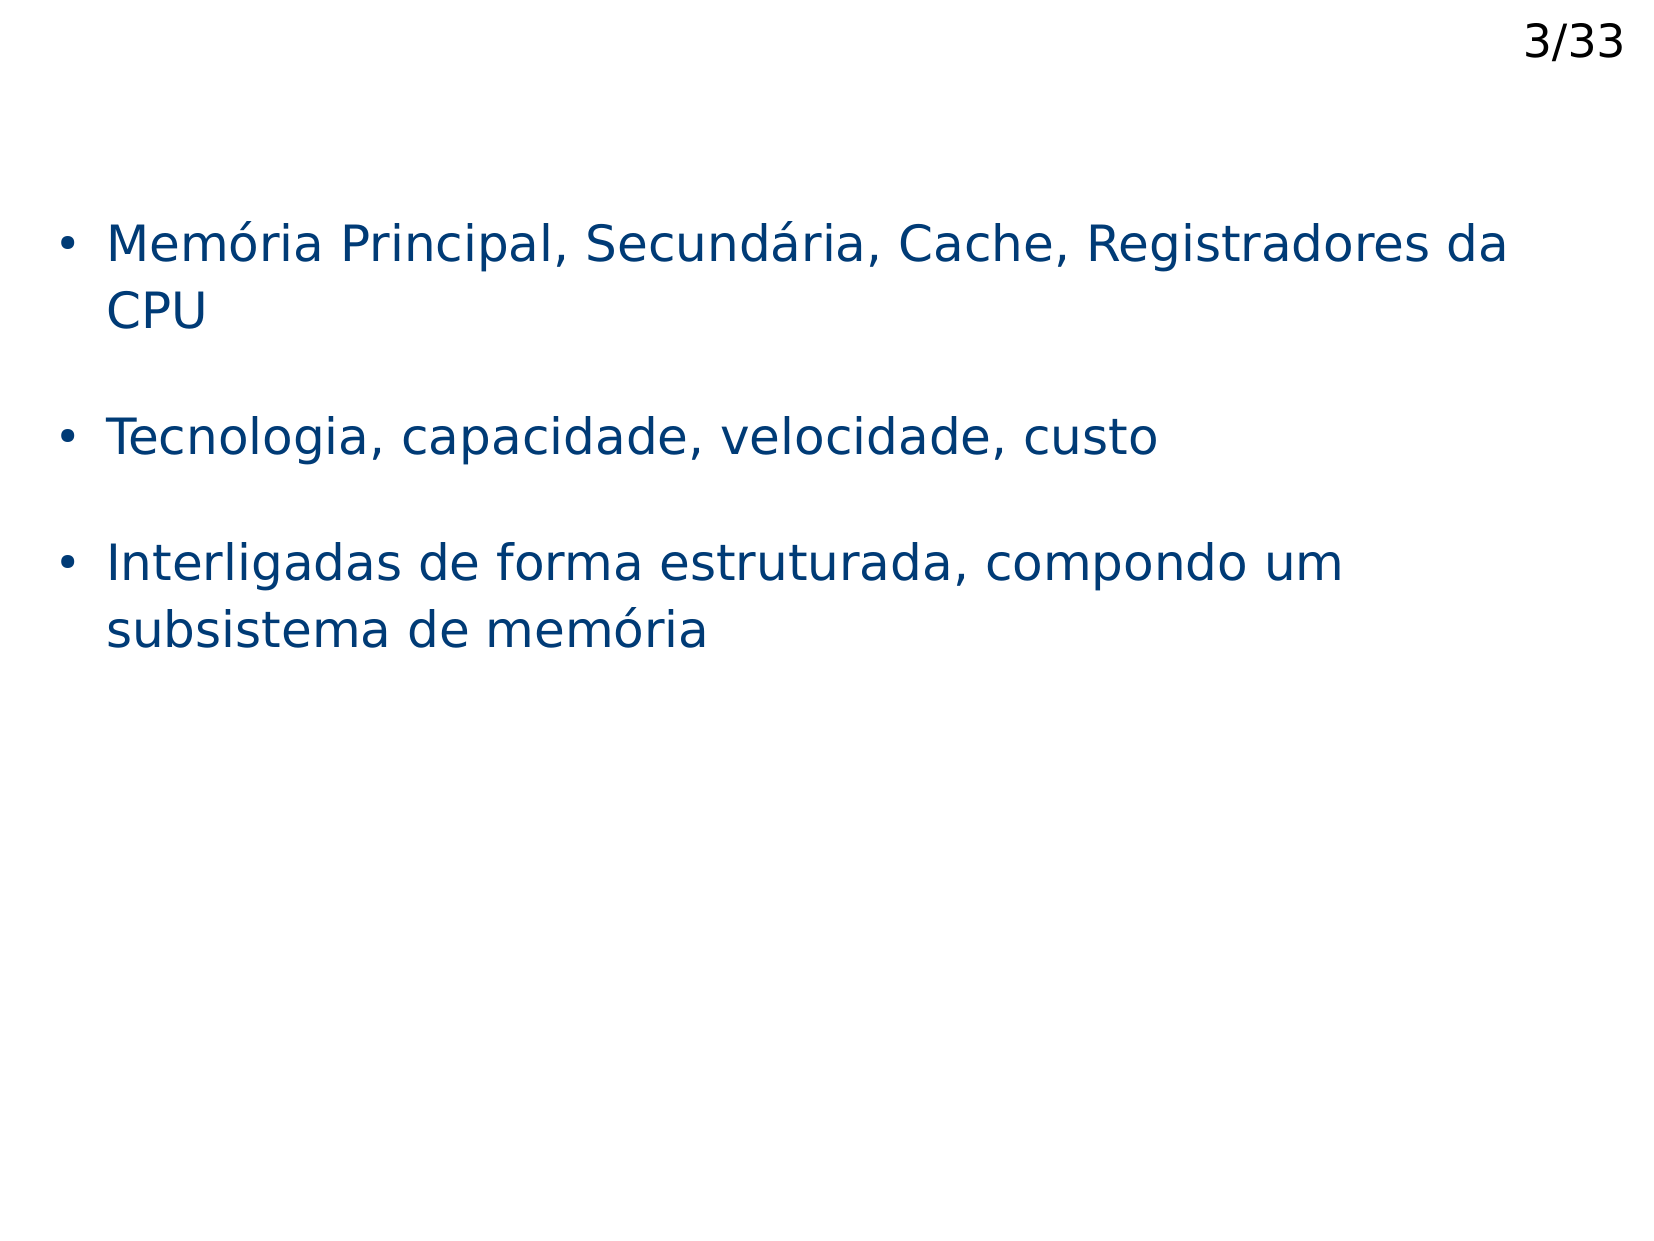

3
#
Memória Principal, Secundária, Cache, Registradores da CPU
Tecnologia, capacidade, velocidade, custo
Interligadas de forma estruturada, compondo um subsistema de memória